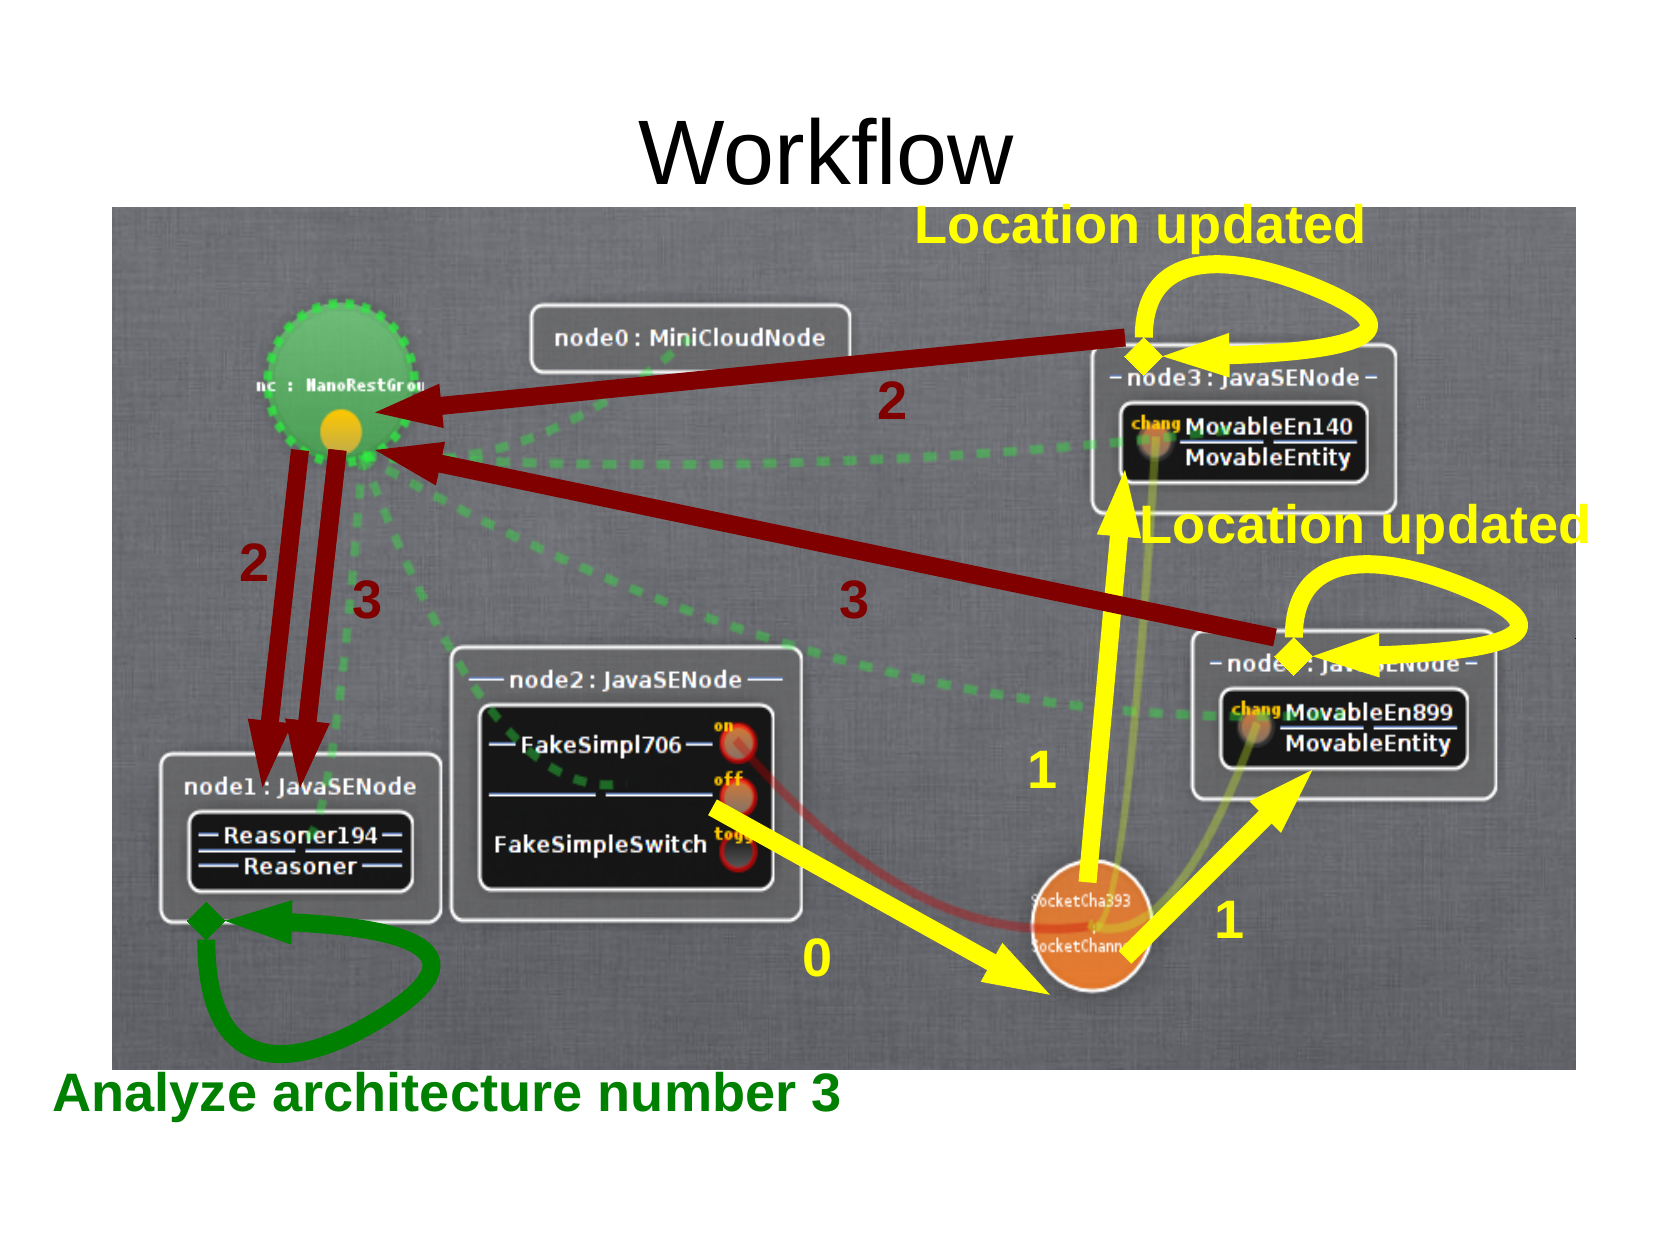

# Workflow
Location updated
2
Location updated
2
3
3
1
1
0
Analyze architecture number 3